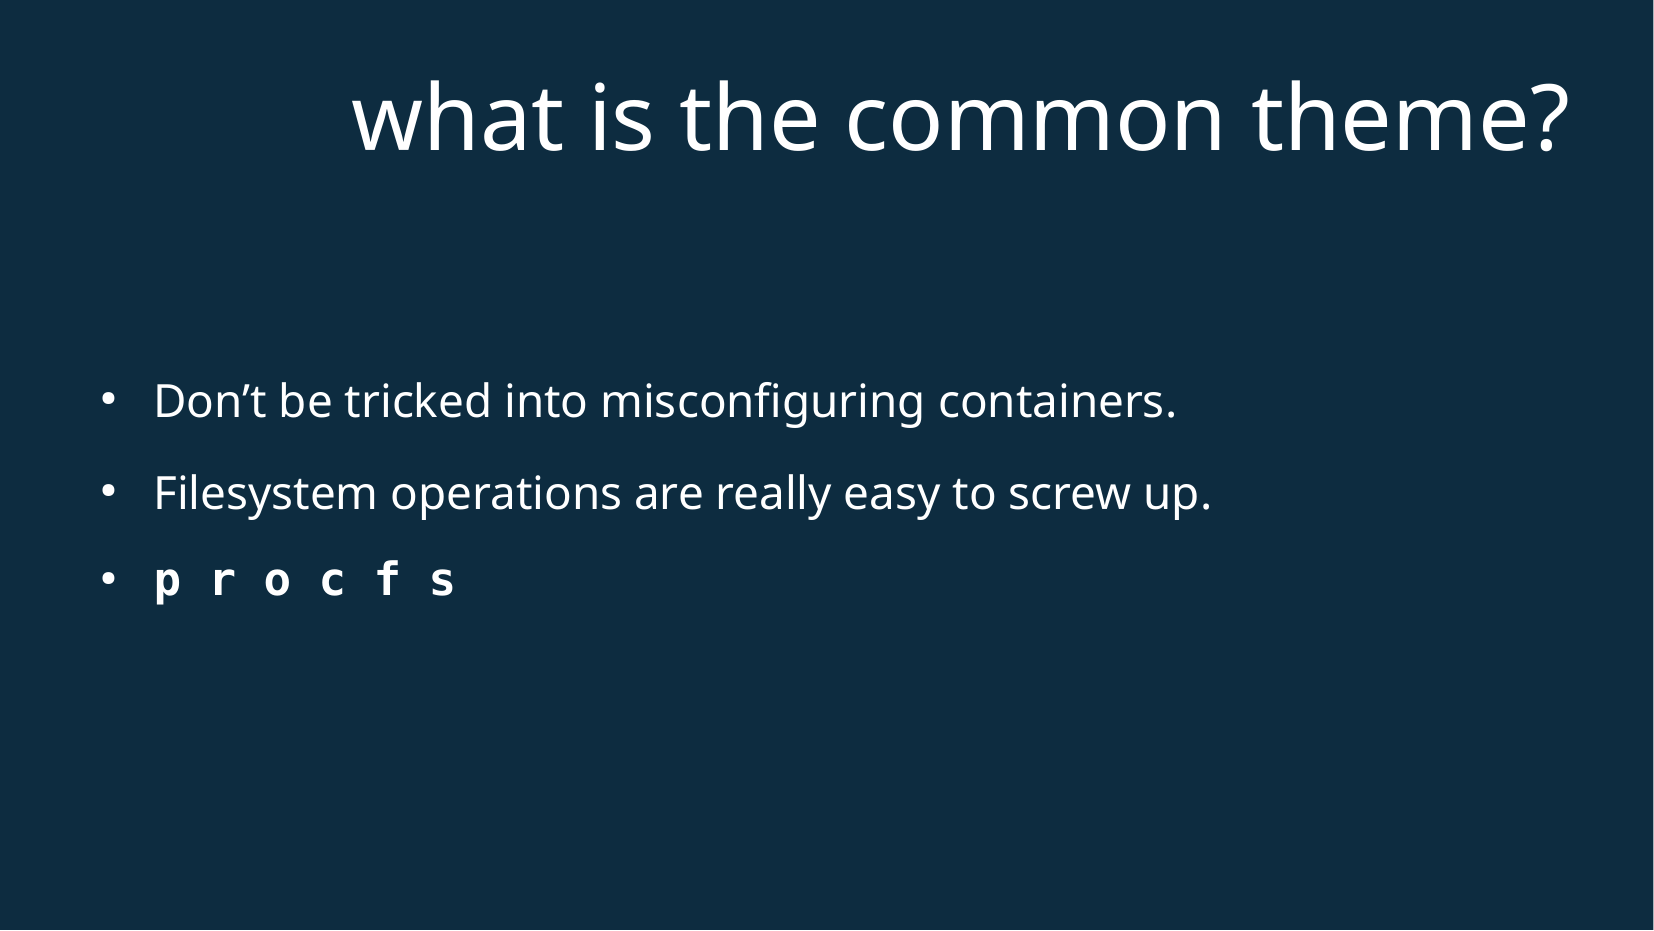

# what is the common theme?
Don’t be tricked into misconfiguring containers.
Filesystem operations are really easy to screw up.
p r o c f s